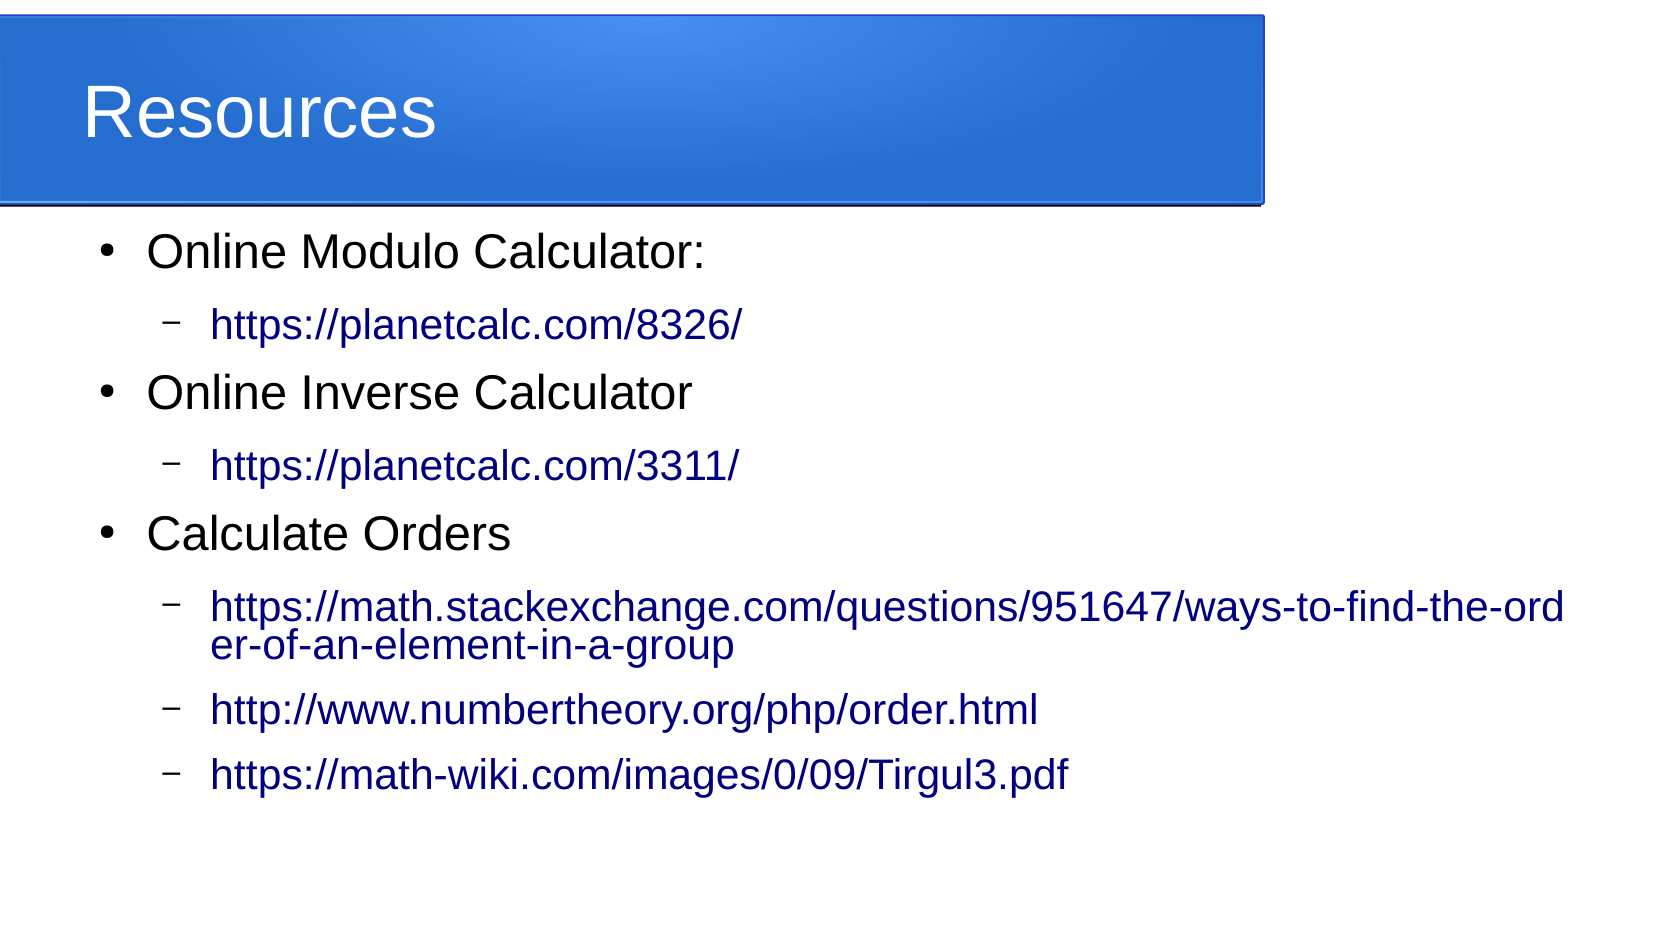

# Resources
Online Modulo Calculator:
https://planetcalc.com/8326/
Online Inverse Calculator
https://planetcalc.com/3311/
Calculate Orders
https://math.stackexchange.com/questions/951647/ways-to-find-the-order-of-an-element-in-a-group
http://www.numbertheory.org/php/order.html
https://math-wiki.com/images/0/09/Tirgul3.pdf